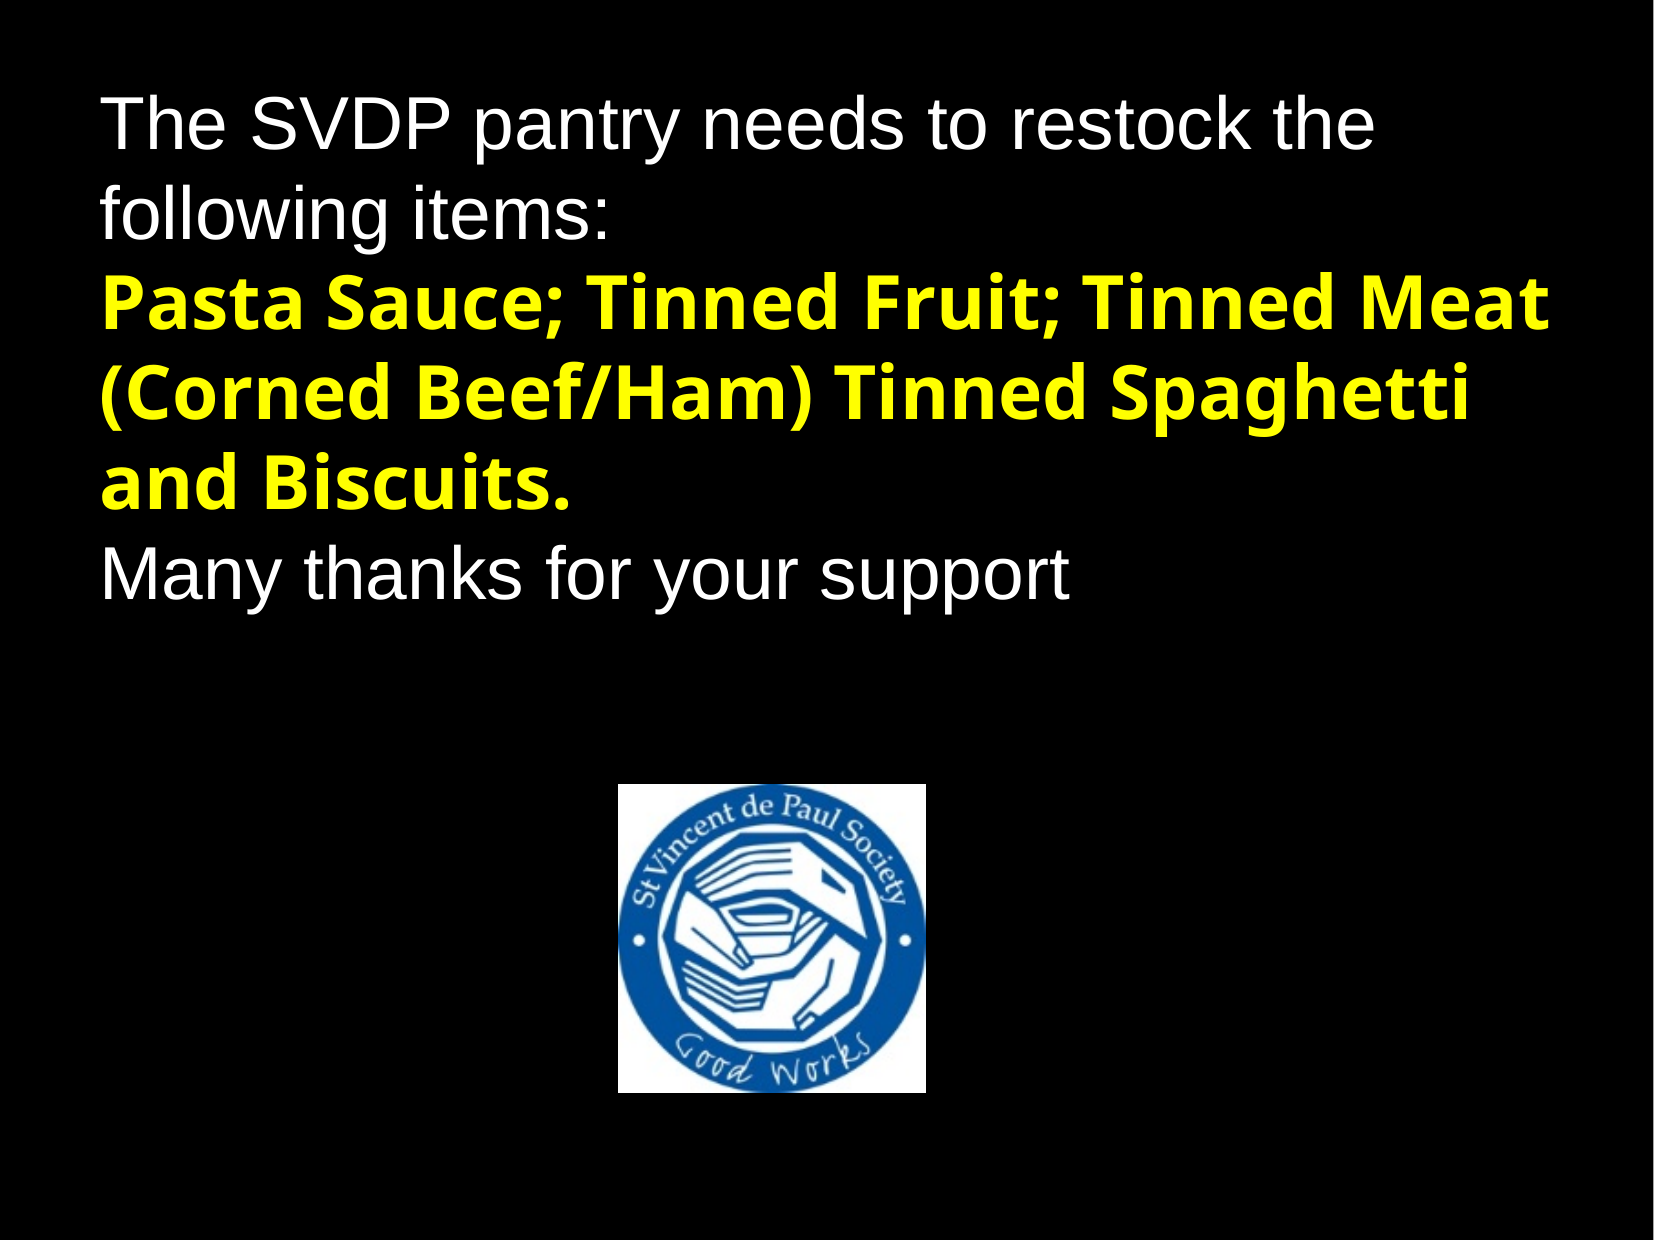

The SVDP pantry needs to restock the following items:
Pasta Sauce; Tinned Fruit; Tinned Meat (Corned Beef/Ham) Tinned Spaghetti and Biscuits.
Many thanks for your support